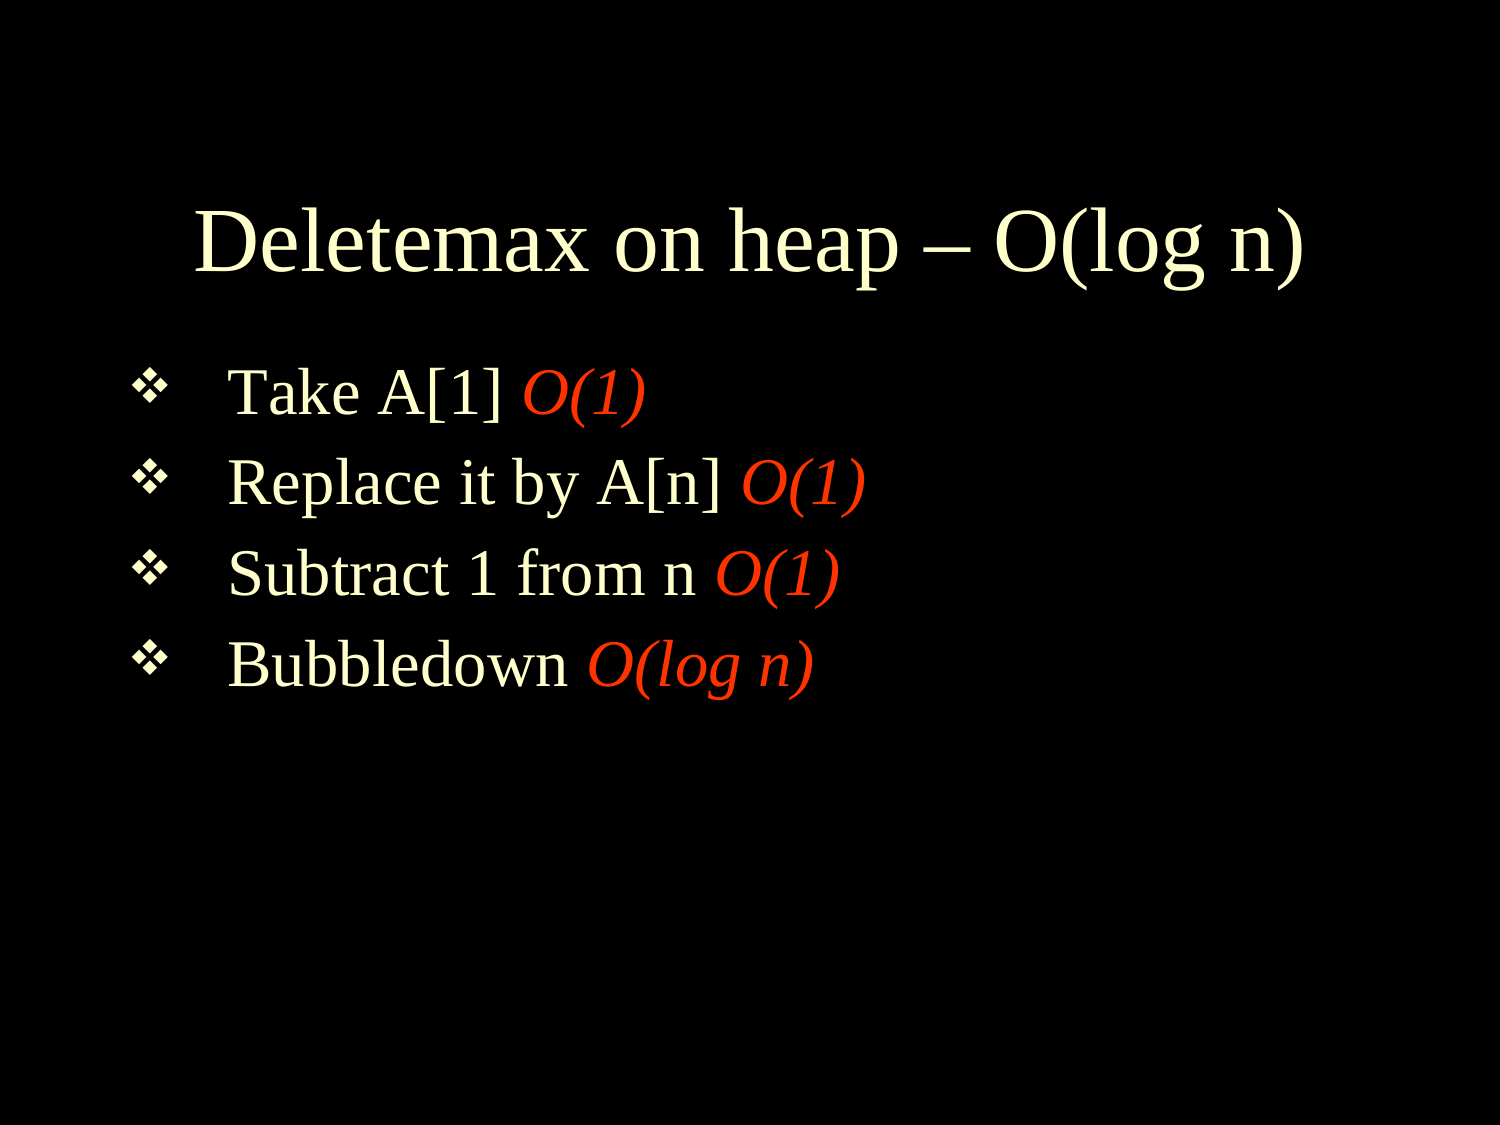

# Deletemax on heap – O(log n)
Take A[1] O(1)
Replace it by A[n] O(1)
Subtract 1 from n O(1)
Bubbledown O(log n)